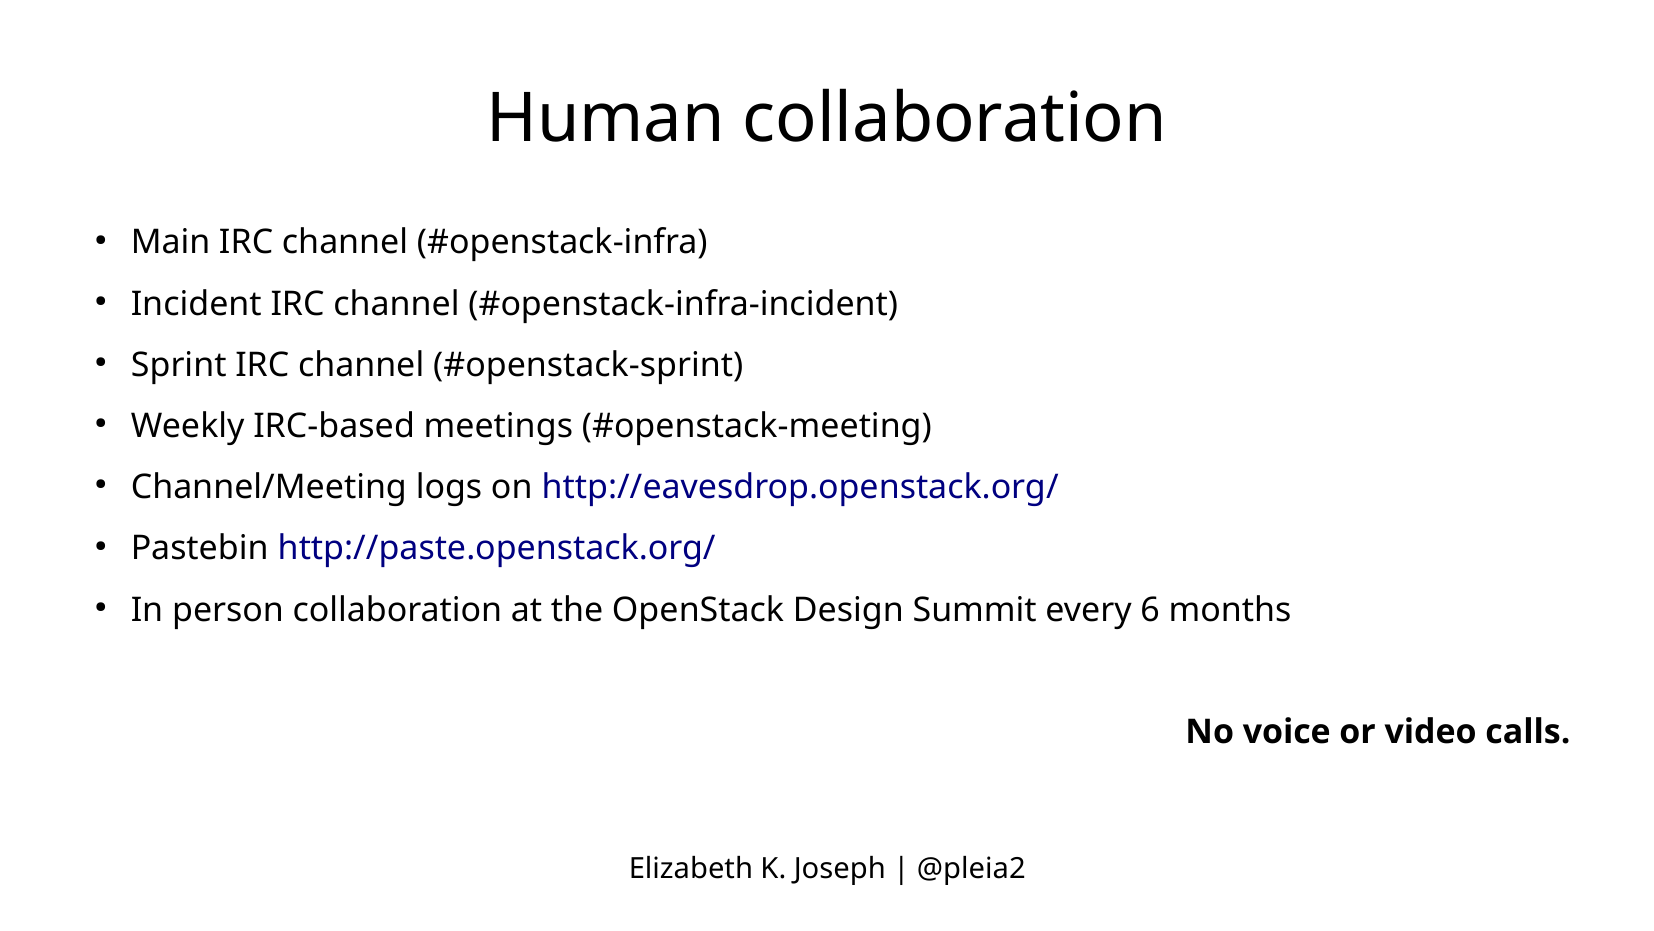

# Human collaboration
Main IRC channel (#openstack-infra)
Incident IRC channel (#openstack-infra-incident)
Sprint IRC channel (#openstack-sprint)
Weekly IRC-based meetings (#openstack-meeting)
Channel/Meeting logs on http://eavesdrop.openstack.org/
Pastebin http://paste.openstack.org/
In person collaboration at the OpenStack Design Summit every 6 months
No voice or video calls.
Elizabeth K. Joseph | @pleia2